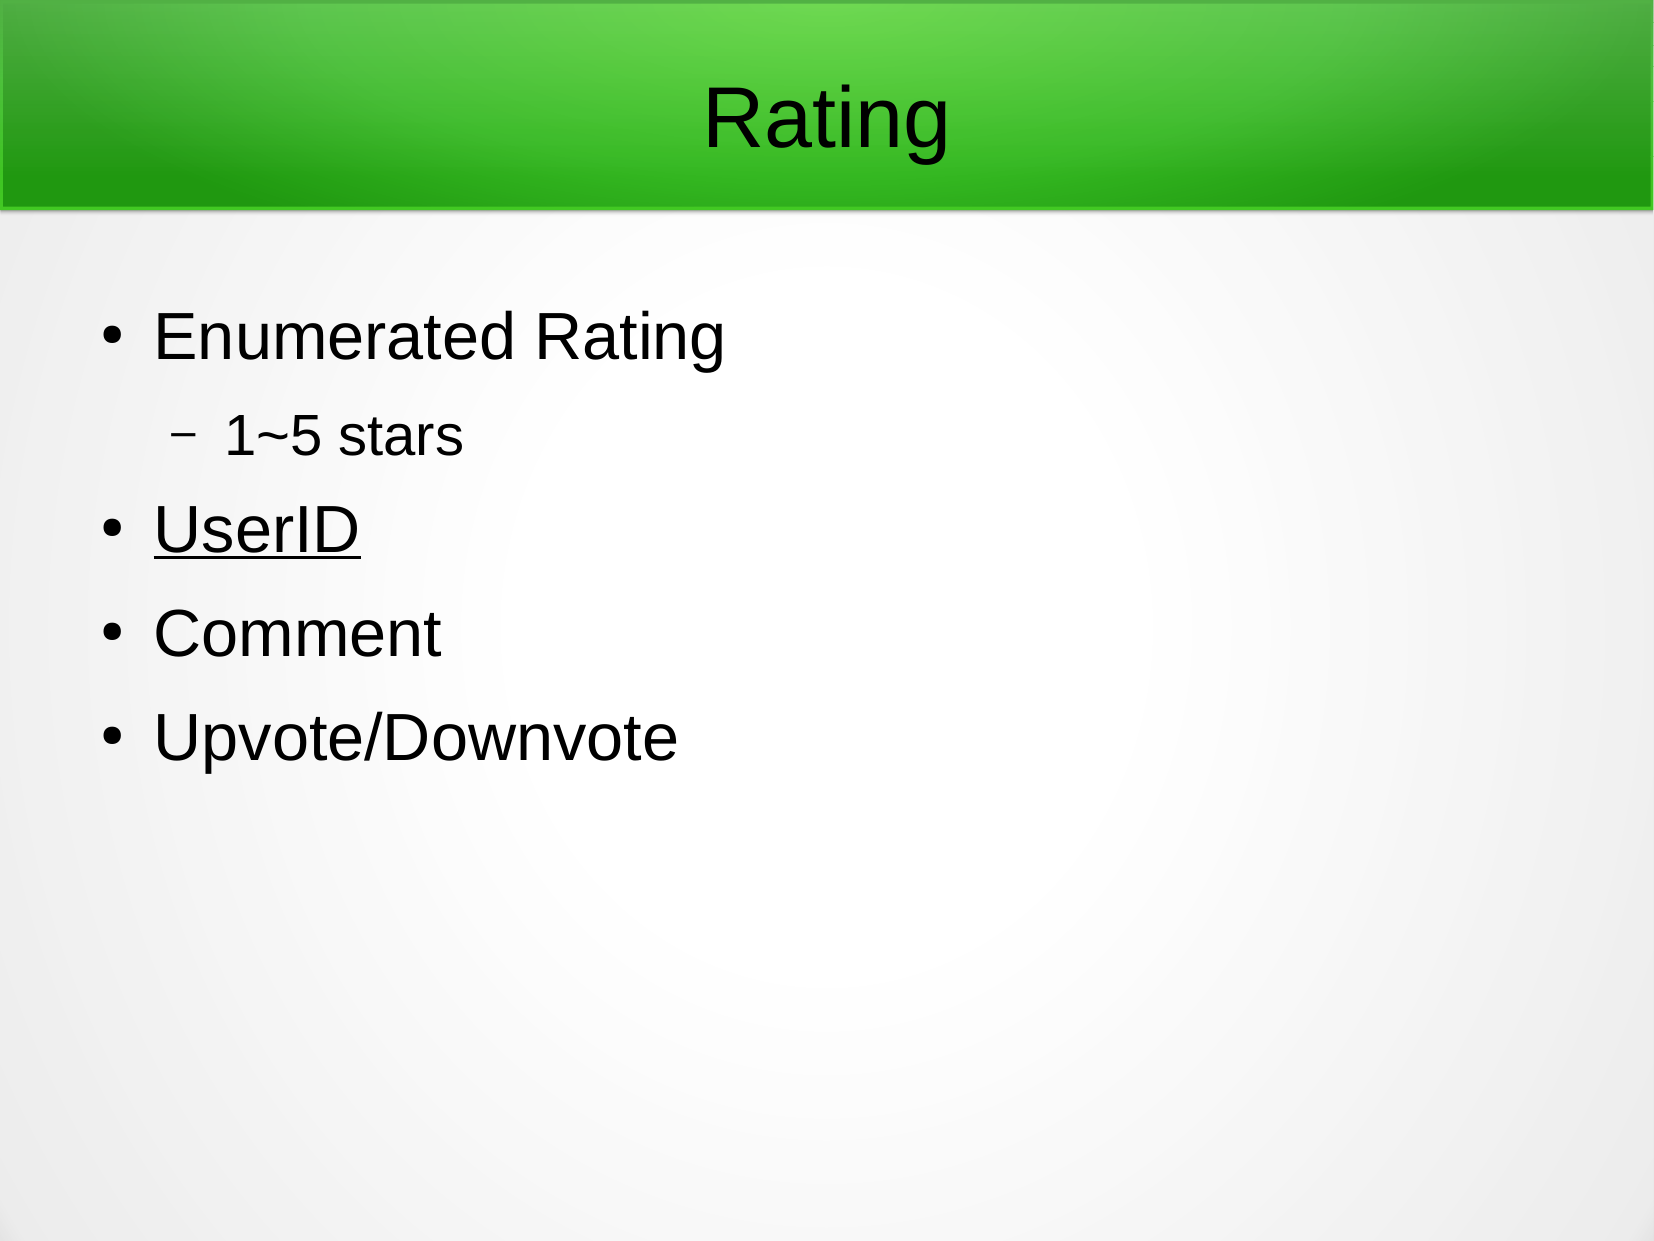

# Rating
Enumerated Rating
1~5 stars
UserID
Comment
Upvote/Downvote